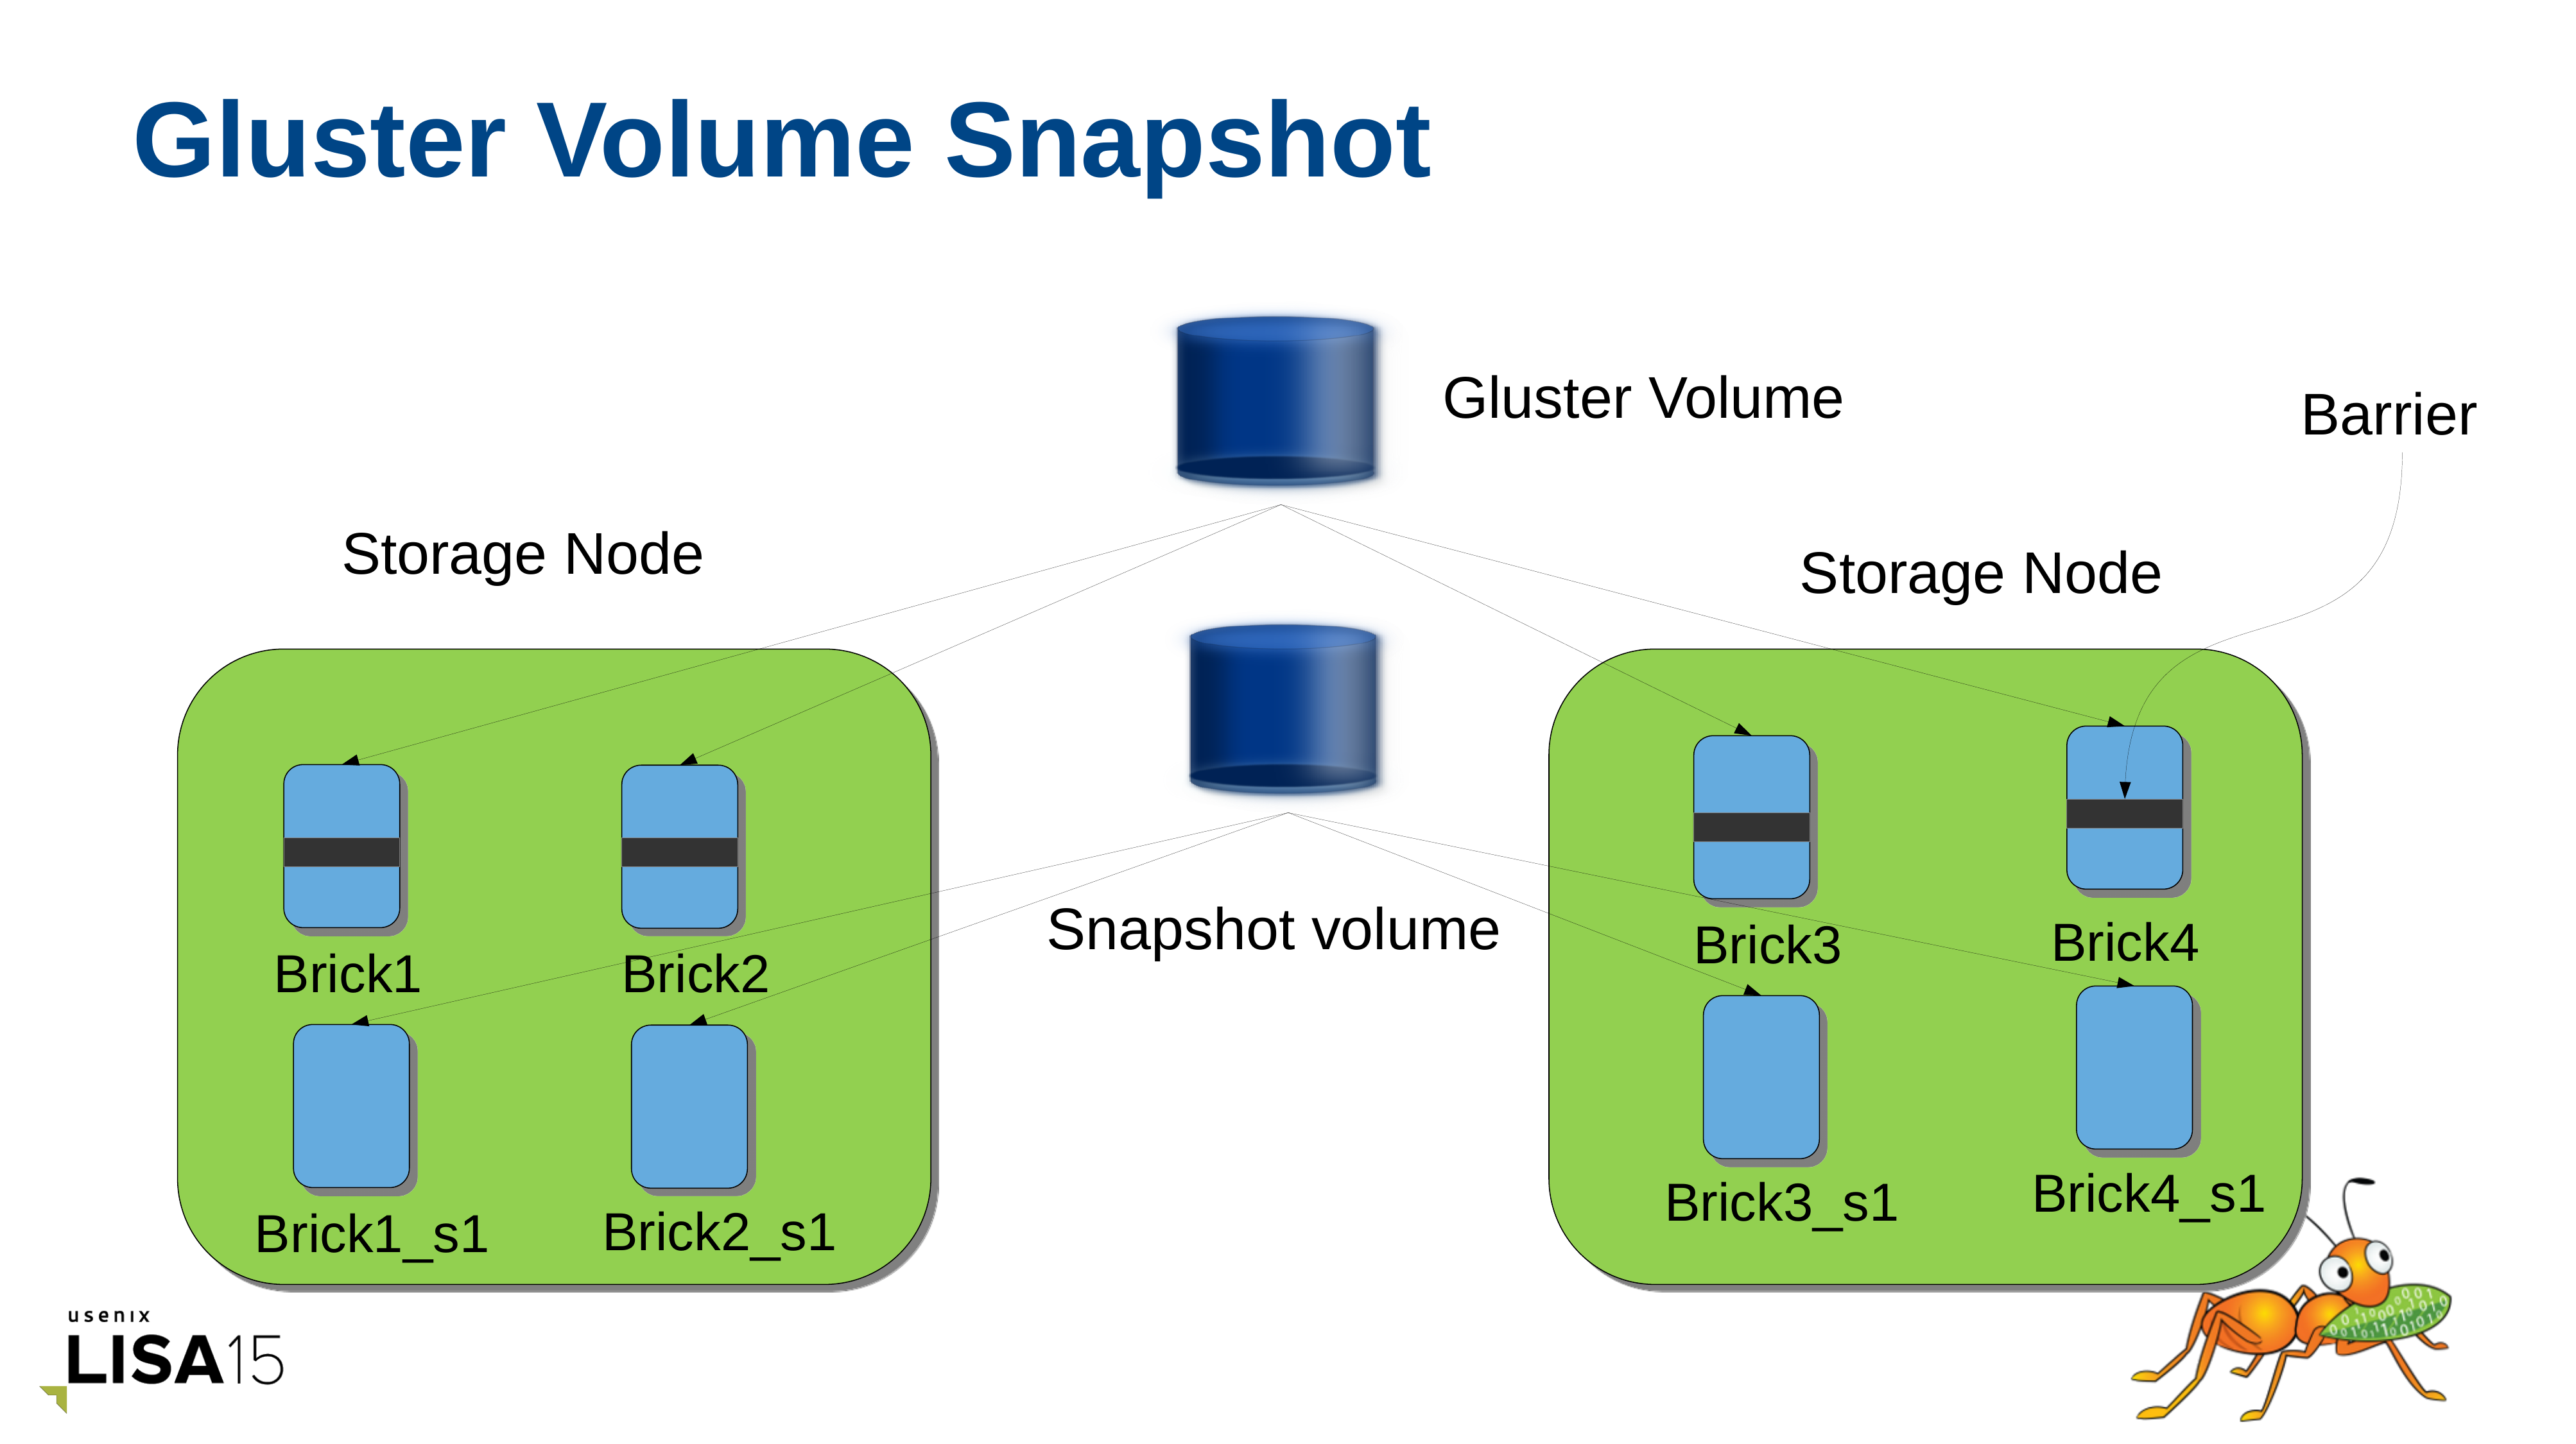

# Gluster Volume Snapshot
Gluster Volume
Barrier
Storage Node
Storage Node
Snapshot volume
Brick4
Brick3
Brick1
Brick2
Brick4_s1
Brick3_s1
Brick2_s1
Brick1_s1